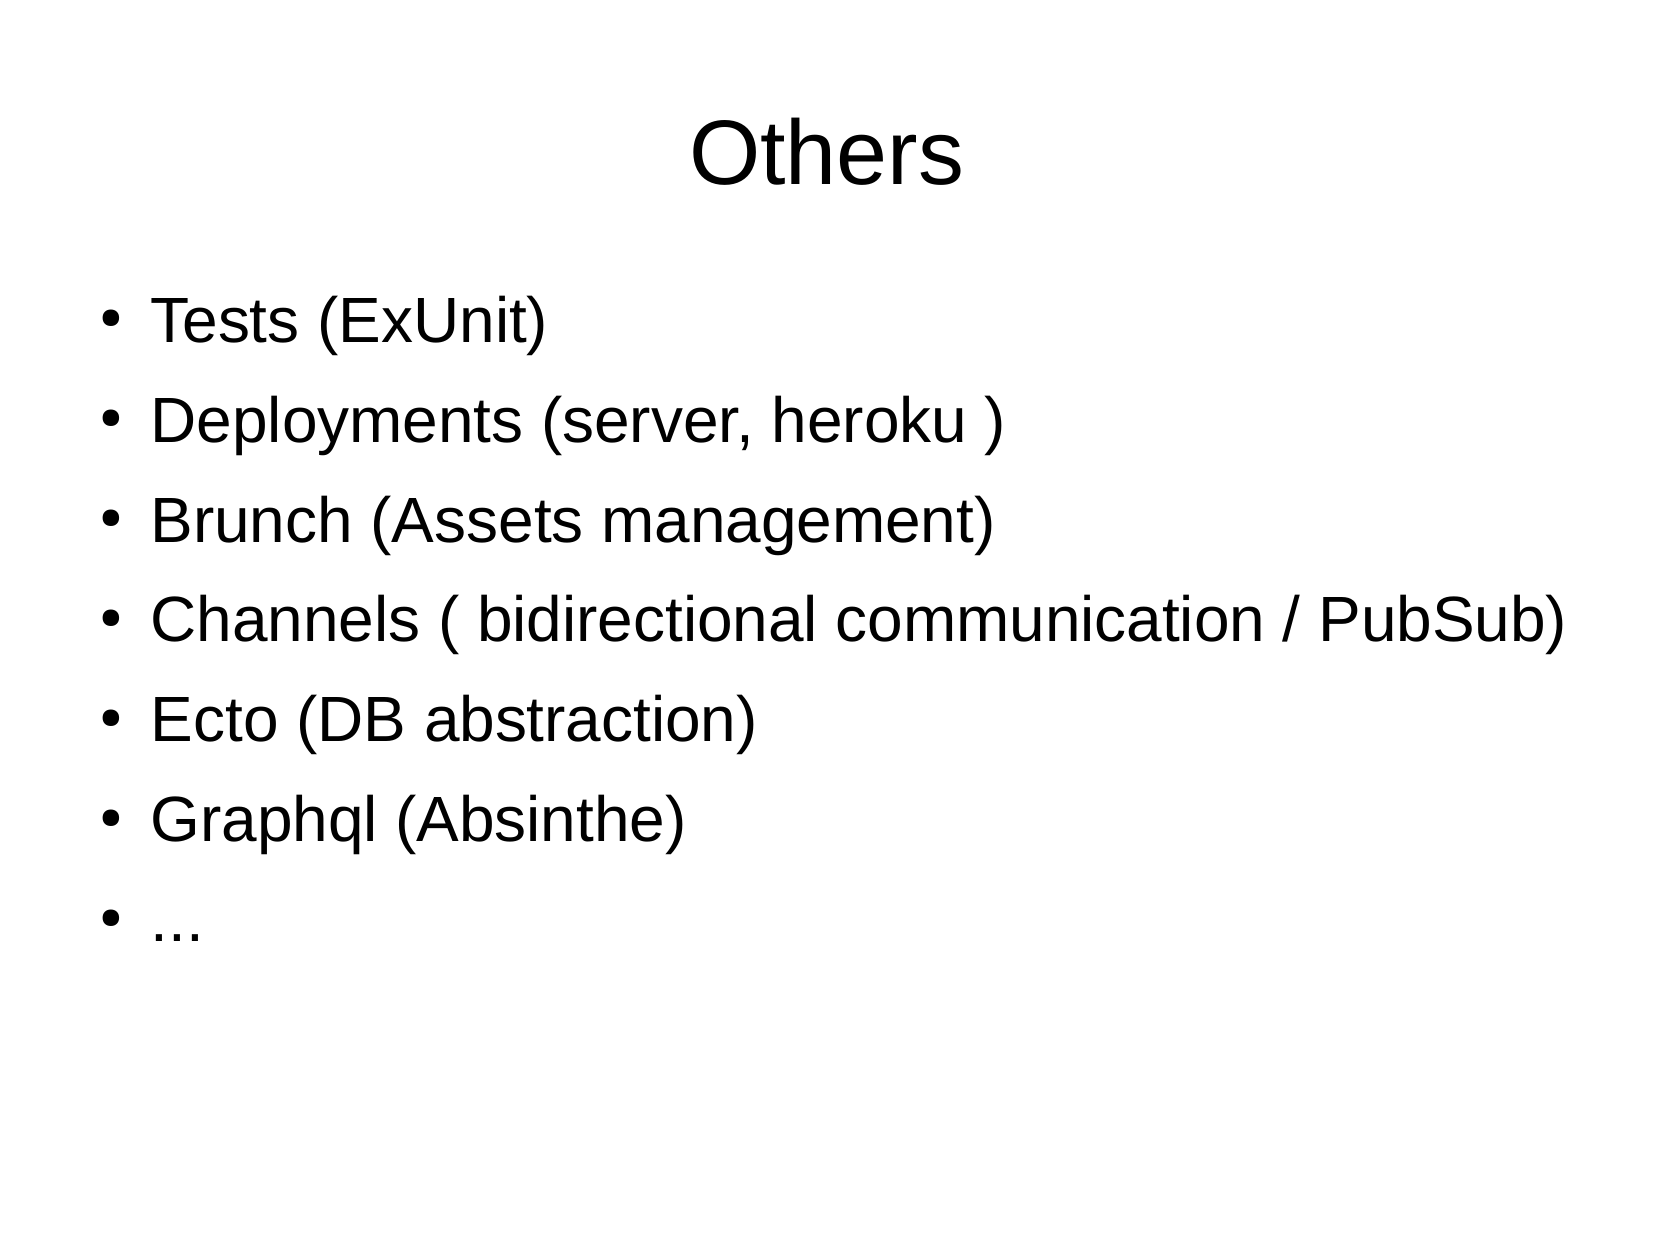

# Others
Tests (ExUnit)
Deployments (server, heroku )
Brunch (Assets management)
Channels ( bidirectional communication / PubSub)
Ecto (DB abstraction)
Graphql (Absinthe)
...